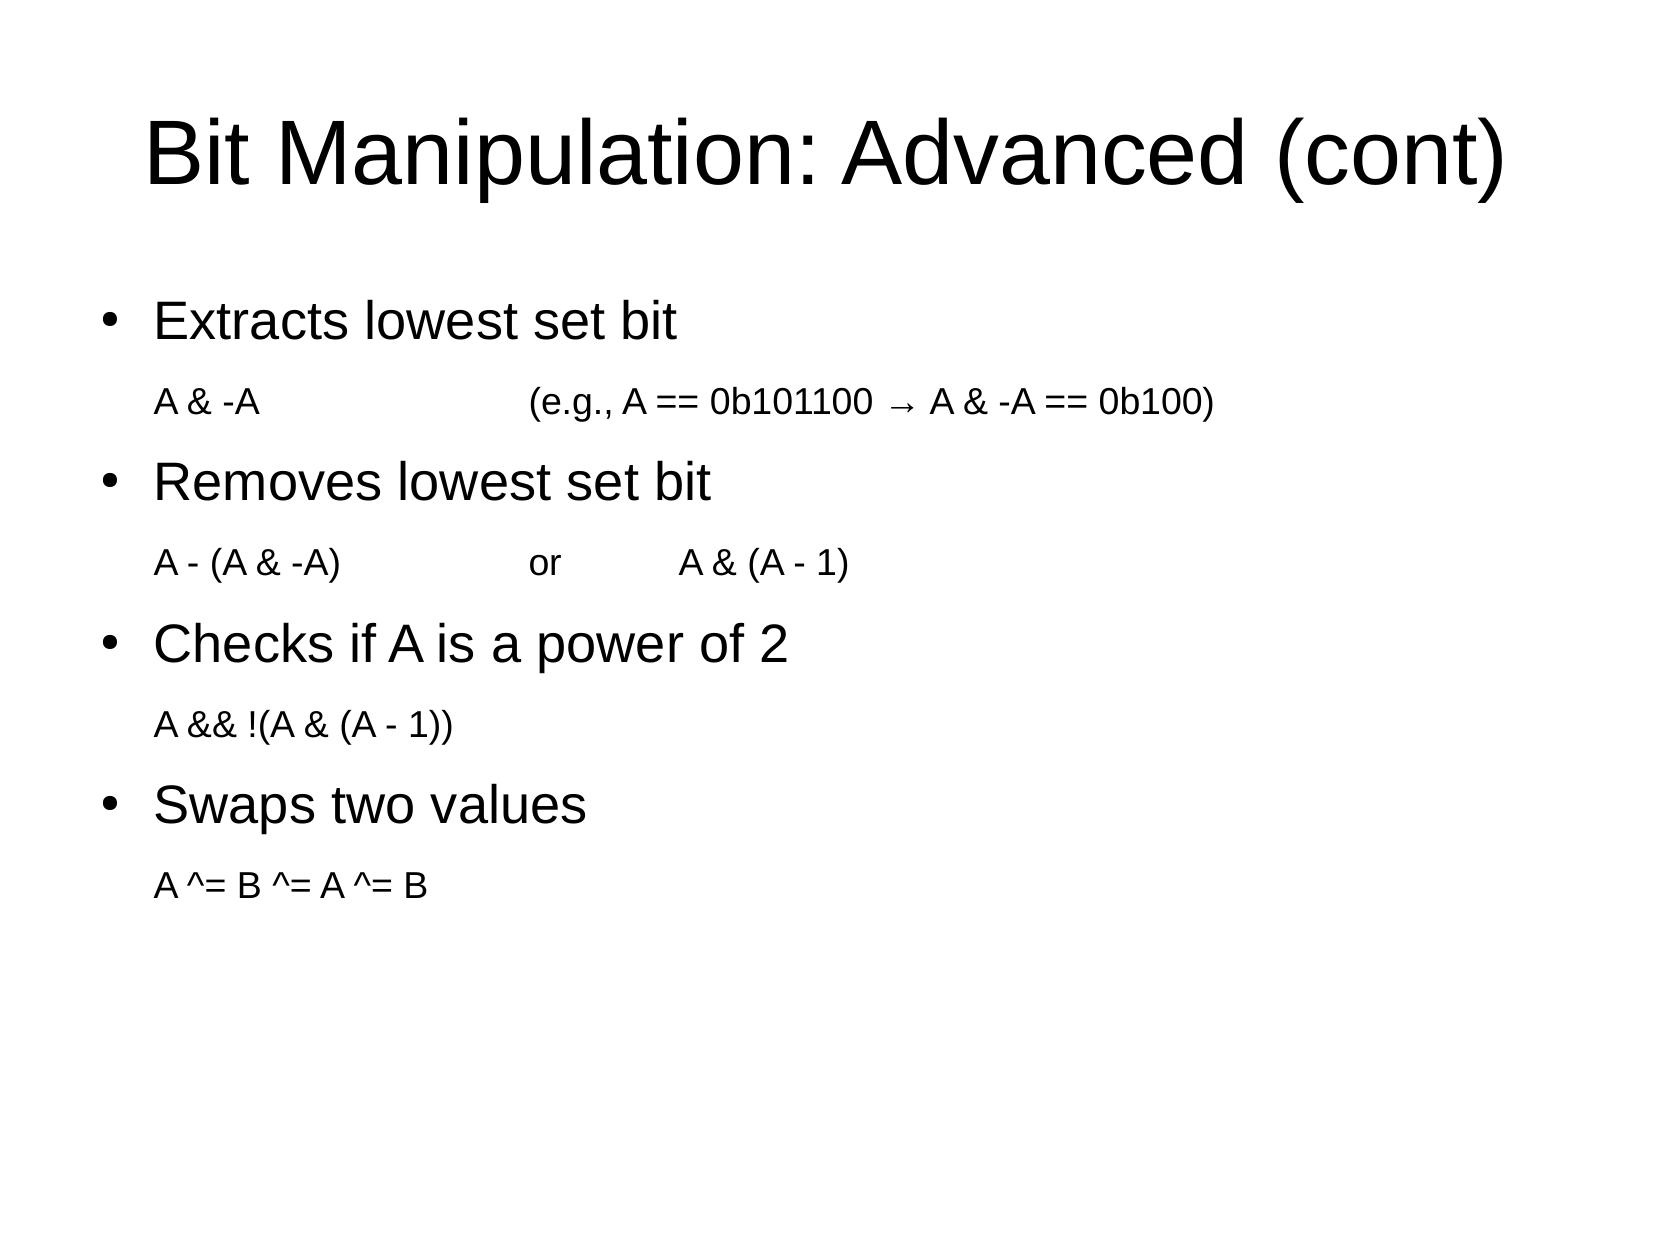

# Bit Manipulation: Advanced (cont)
Extracts lowest set bit
A & -A				(e.g., A == 0b101100 → A & -A == 0b100)
Removes lowest set bit
A - (A & -A)			or		A & (A - 1)
Checks if A is a power of 2
A && !(A & (A - 1))
Swaps two values
A ^= B ^= A ^= B